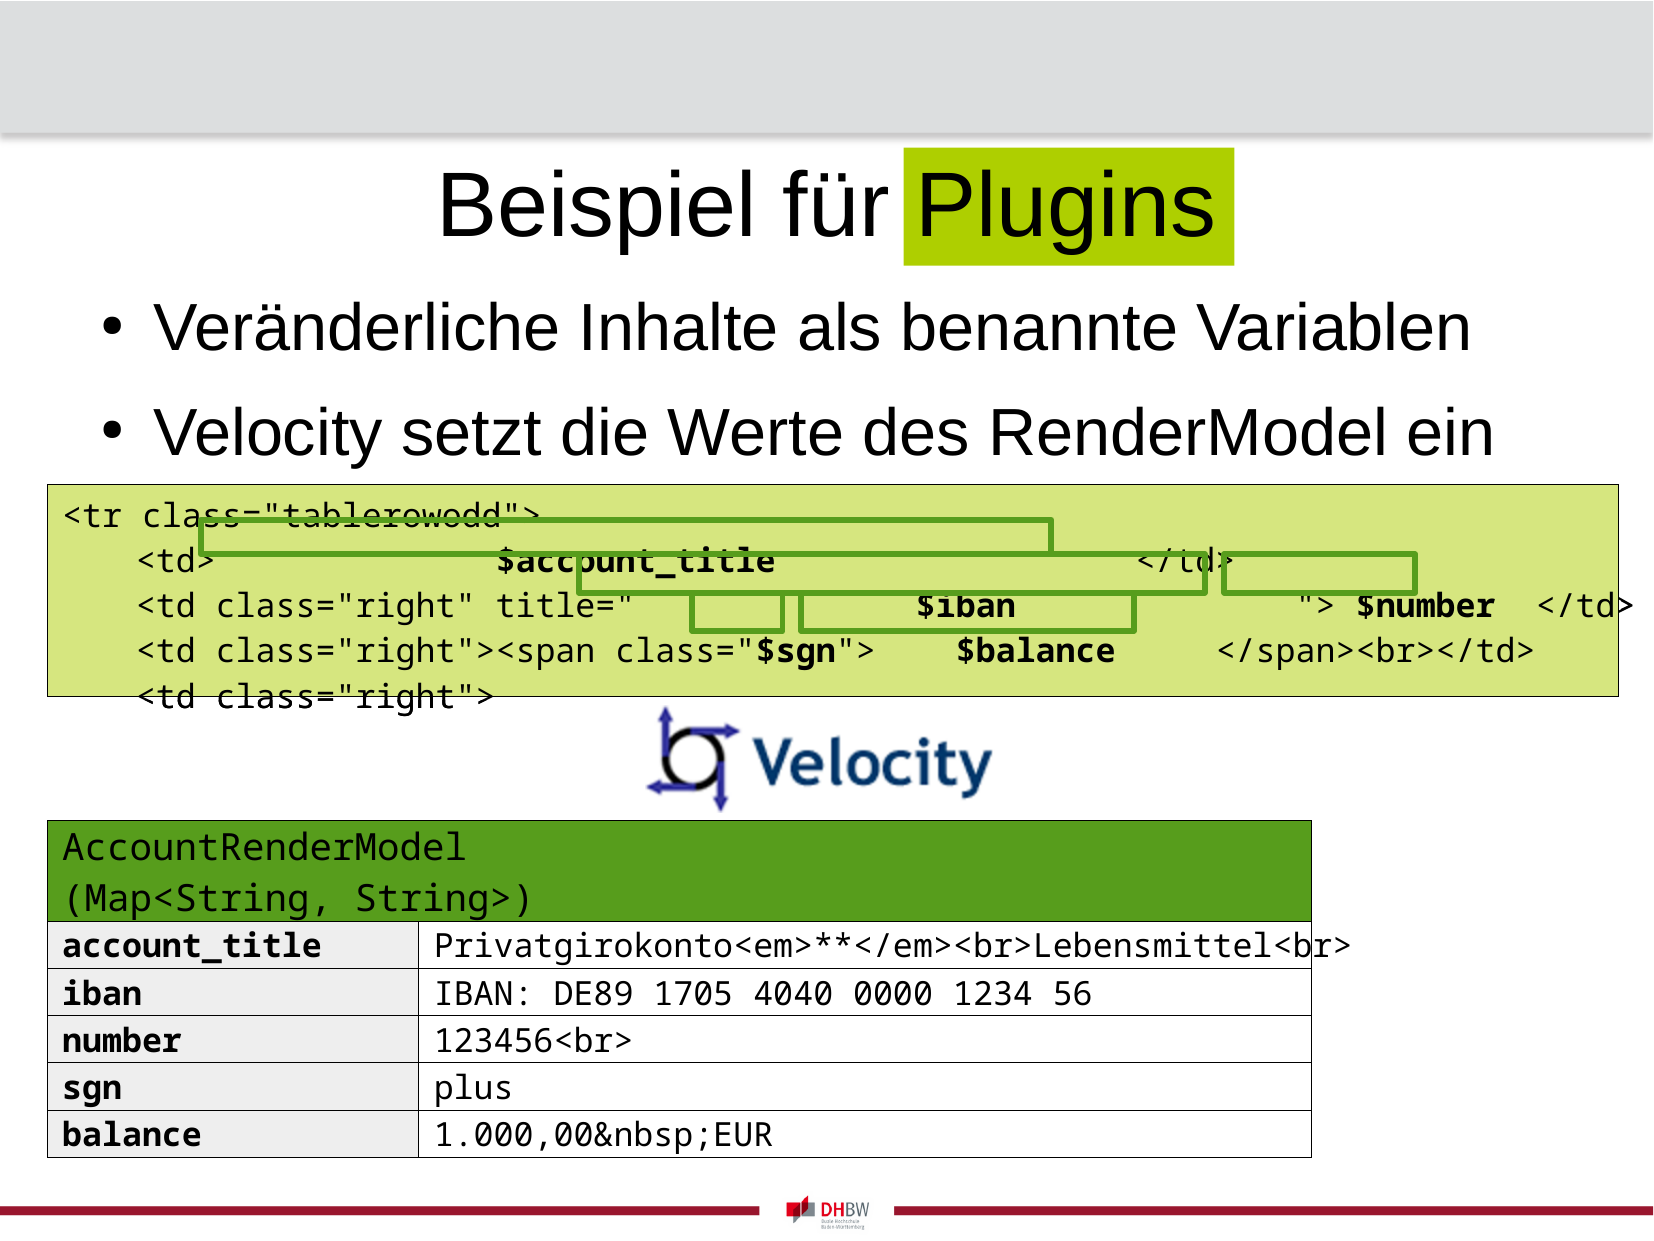

# Beispiel für Plugins
Veränderliche Inhalte als benannte Variablen
Velocity setzt die Werte des RenderModel ein
<tr class="tablerowodd">
	<td>Privatgirokonto<em>**</em><br>Lebensmittel<br></td>
	<td class="right" title="IBAN: DE89 1705 4040 0000 1234 56">123456<br></td>
	<td class="right"><span class="plus">1.000,00&nbsp;EUR</span><br></td>
	<td class="right">
<tr class="tablerowodd">
	<td> $account_title </td>
	<td class="right" title=" $iban "> $number </td>
	<td class="right"><span class="$sgn"> $balance </span><br></td>
	<td class="right">
AccountRenderModel
(Map<String, String>)
account_title
Privatgirokonto<em>**</em><br>Lebensmittel<br>
iban
IBAN: DE89 1705 4040 0000 1234 56
number
123456<br>
sgn
plus
balance
1.000,00&nbsp;EUR